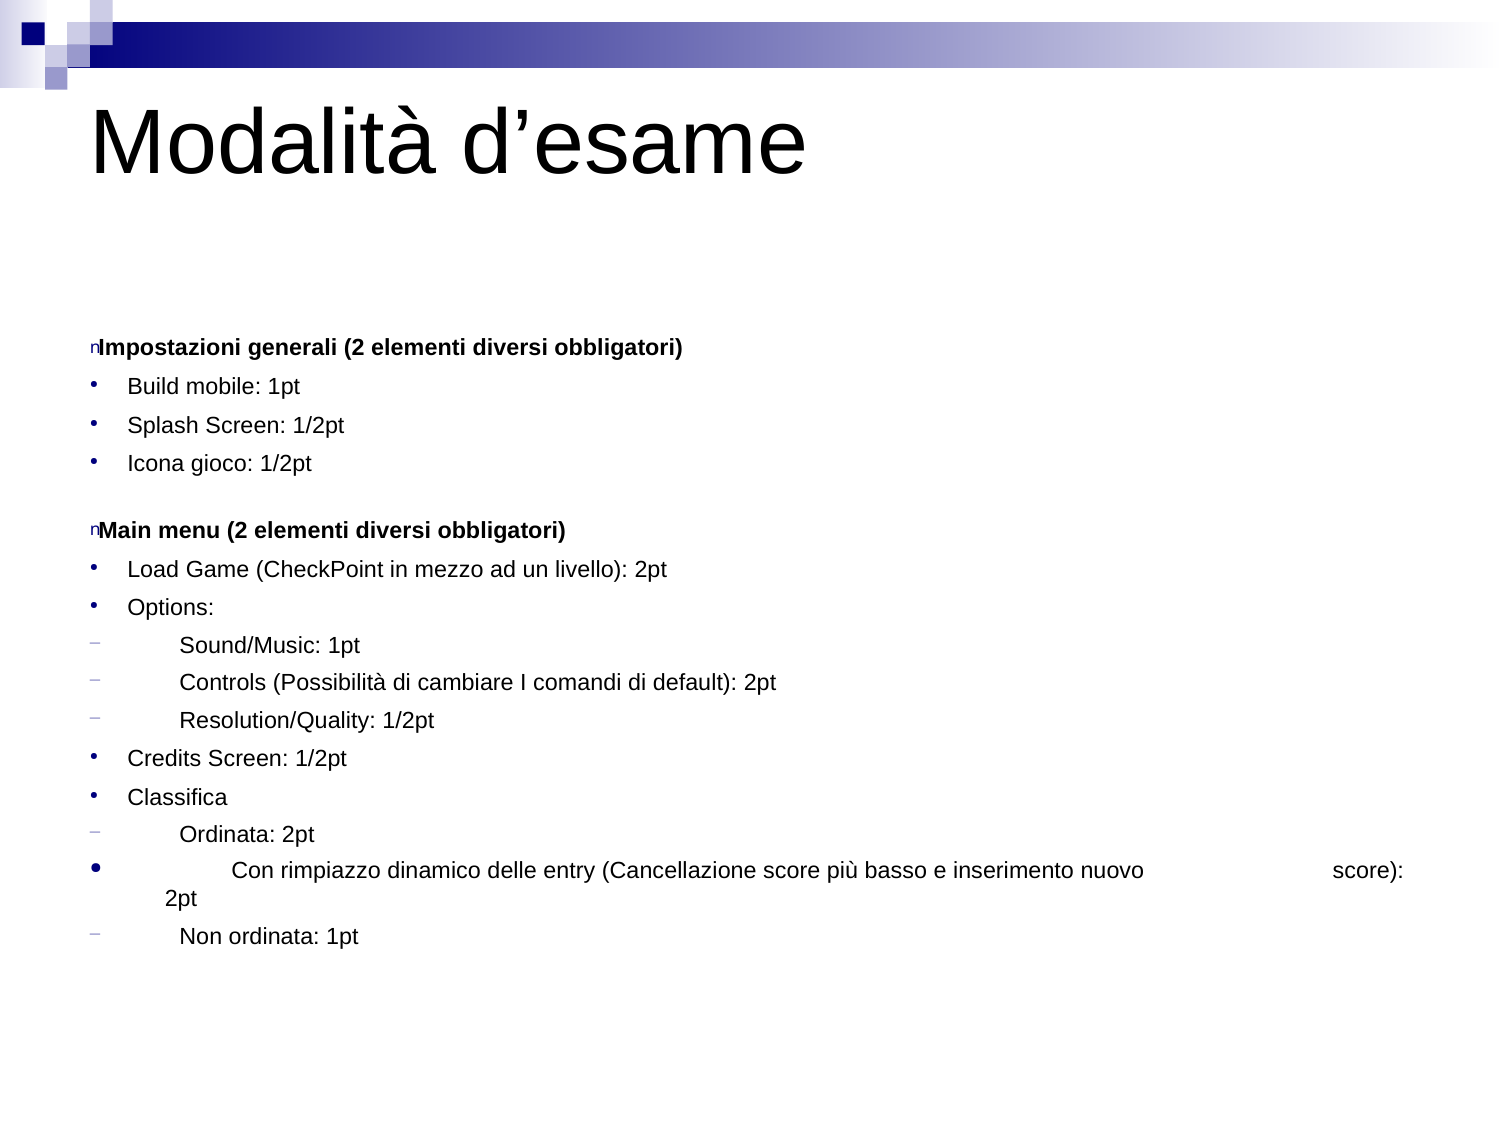

# Modalità d’esame
Impostazioni generali (2 elementi diversi obbligatori)
Build mobile: 1pt
Splash Screen: 1/2pt
Icona gioco: 1/2pt
Main menu (2 elementi diversi obbligatori)
Load Game (CheckPoint in mezzo ad un livello): 2pt
Options:
 Sound/Music: 1pt
 Controls (Possibilità di cambiare I comandi di default): 2pt
 Resolution/Quality: 1/2pt
Credits Screen: 1/2pt
Classifica
 Ordinata: 2pt
 Con rimpiazzo dinamico delle entry (Cancellazione score più basso e inserimento nuovo score): 2pt
 Non ordinata: 1pt